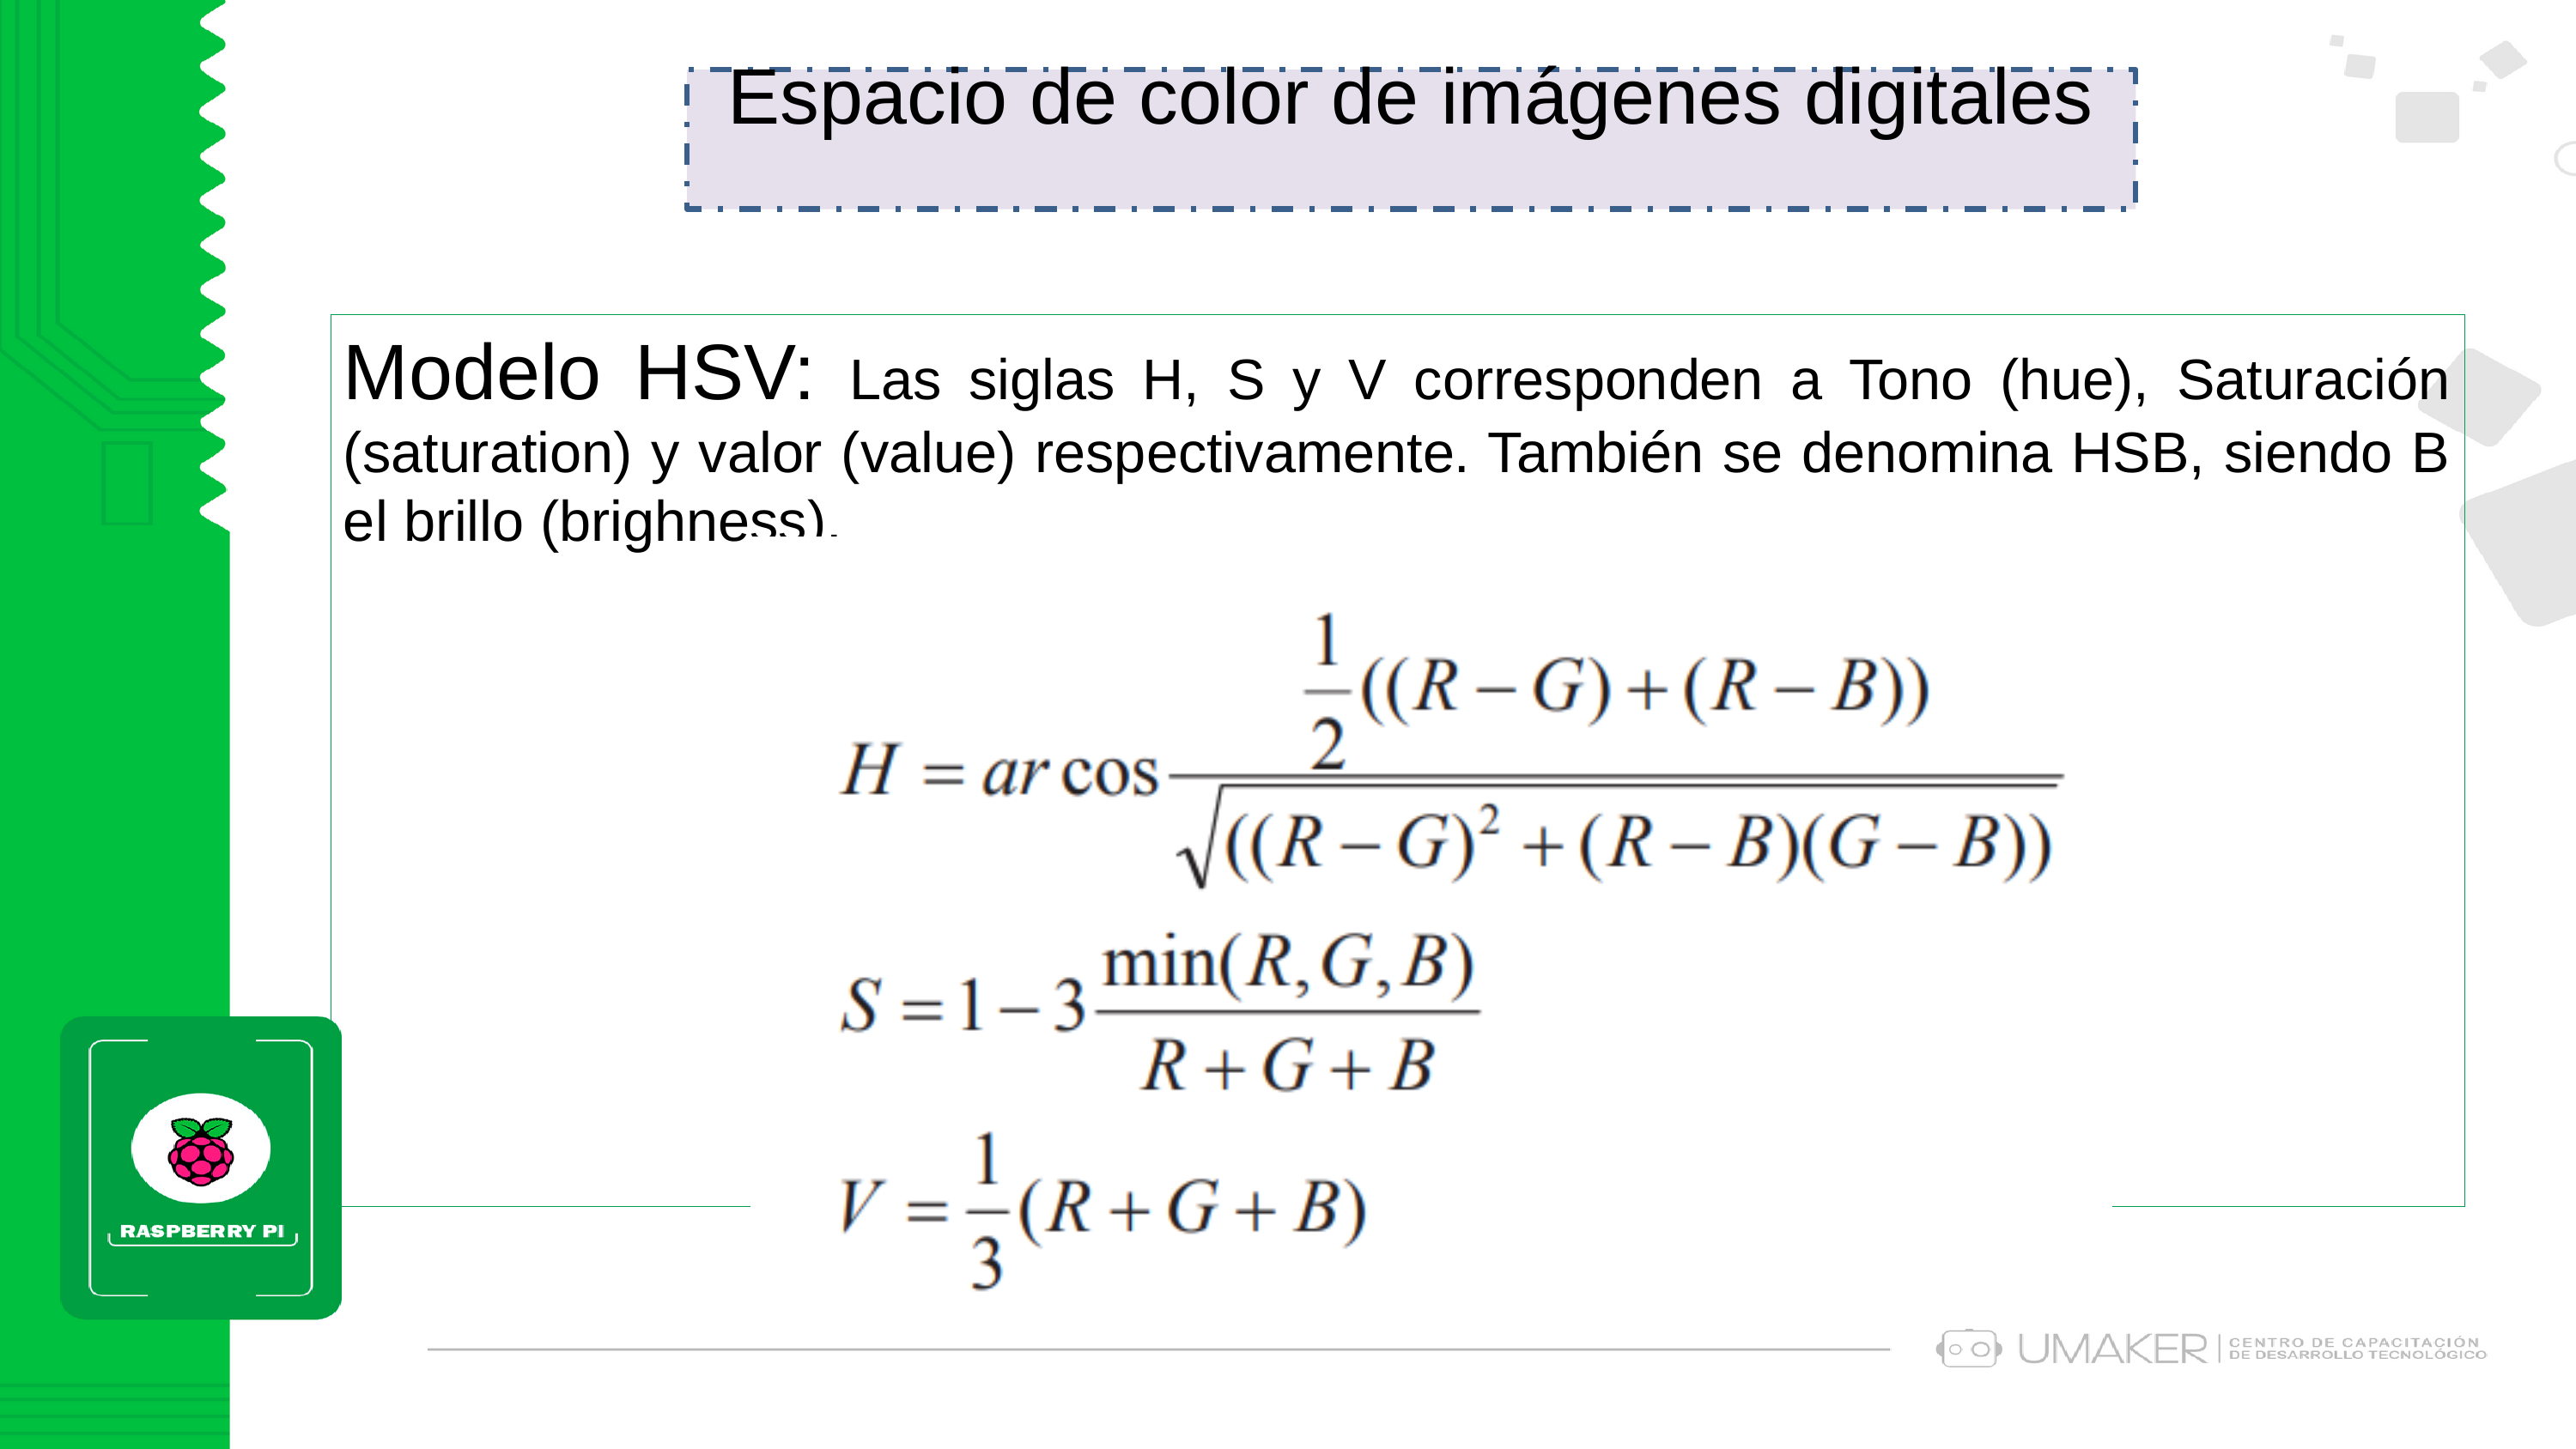

Espacio de color de imágenes digitales
Modelo HSV: Las siglas H, S y V corresponden a Tono (hue), Saturación (saturation) y valor (value) respectivamente. También se denomina HSB, siendo B el brillo (brighness).